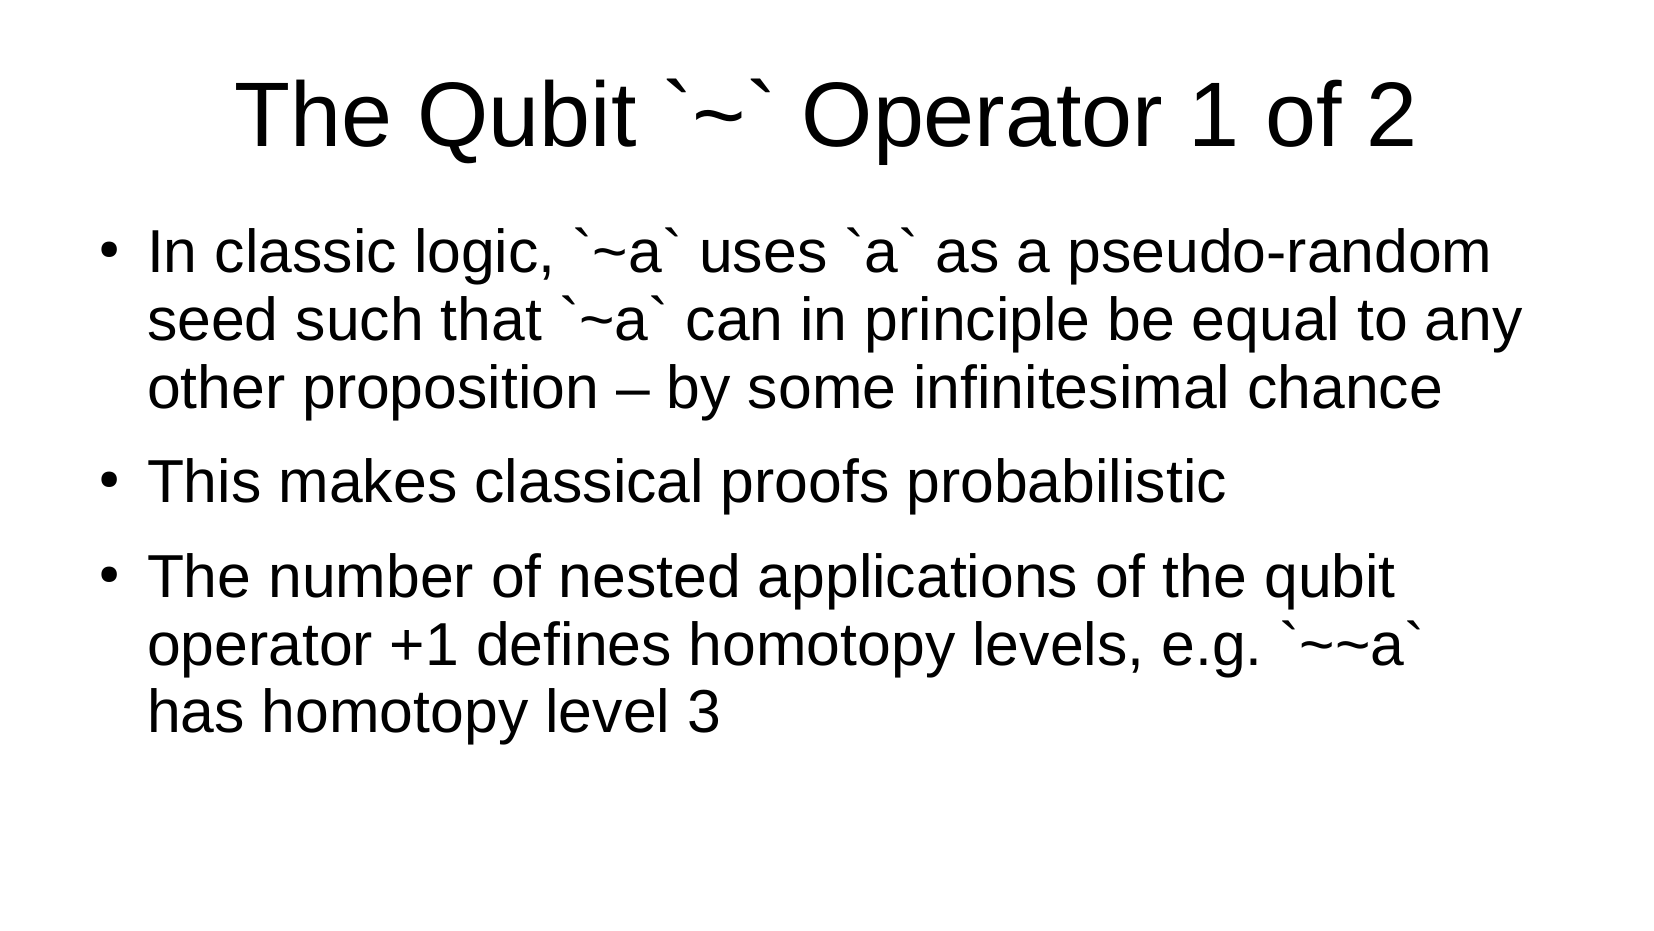

# The Qubit `~` Operator 1 of 2
In classic logic, `~a` uses `a` as a pseudo-random seed such that `~a` can in principle be equal to any other proposition – by some infinitesimal chance
This makes classical proofs probabilistic
The number of nested applications of the qubit operator +1 defines homotopy levels, e.g. `~~a`
has homotopy level 3